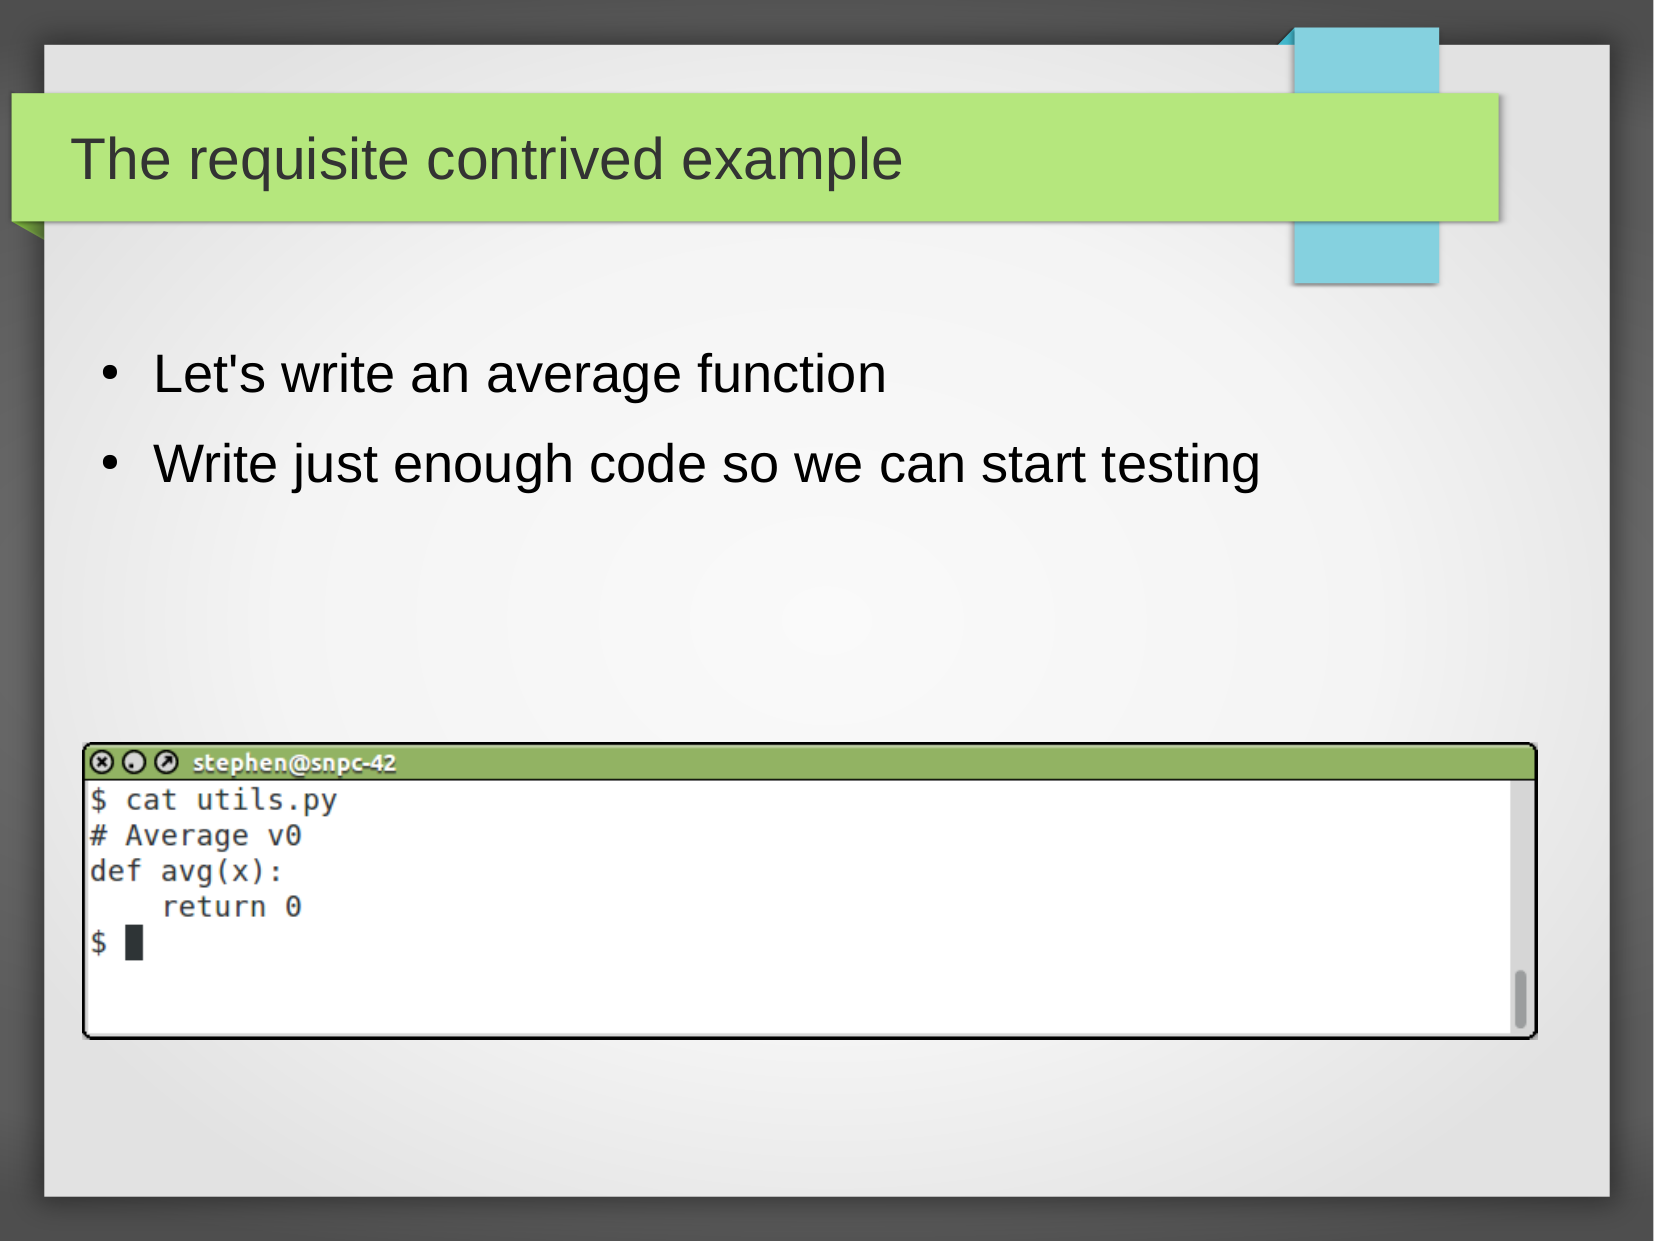

# The requisite contrived example
Let's write an average function
Write just enough code so we can start testing